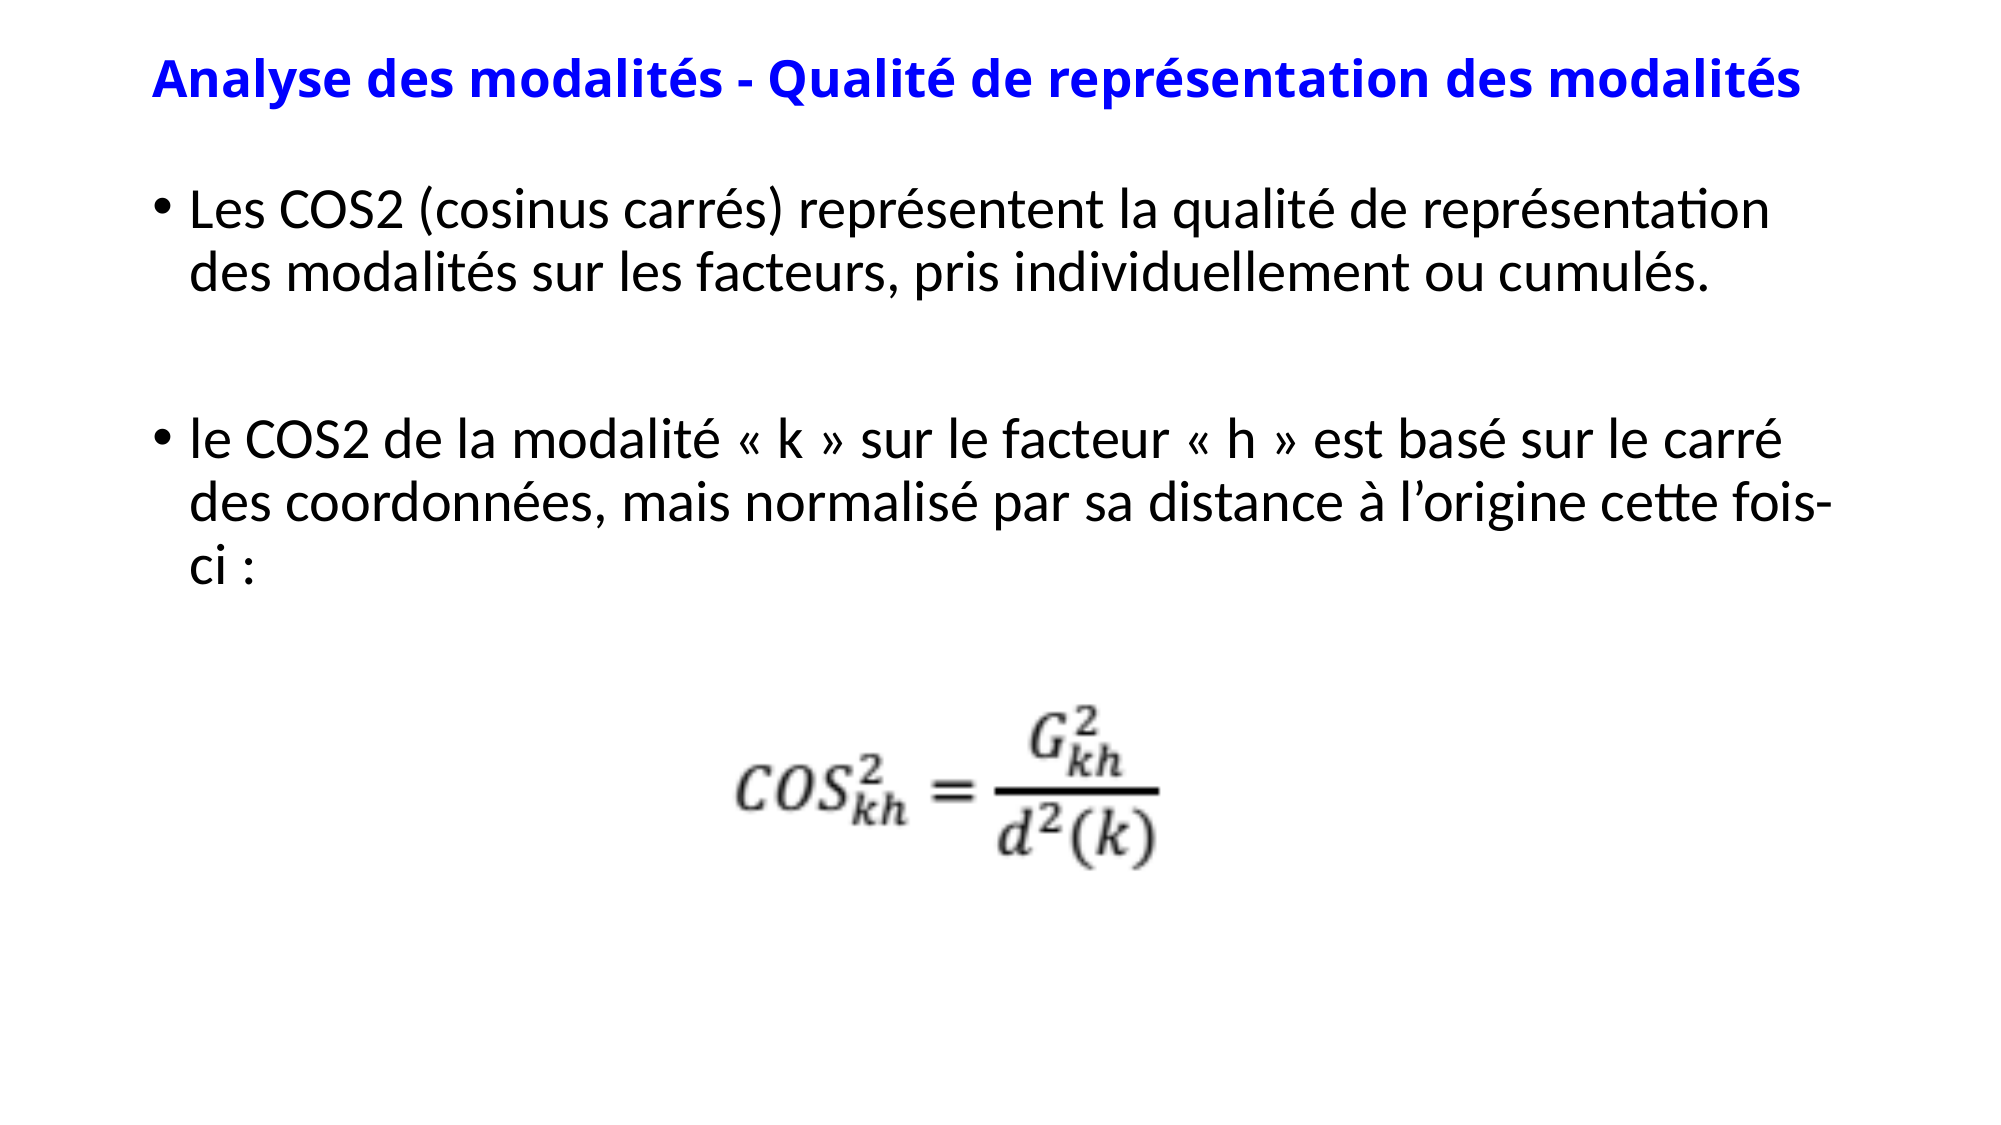

# Analyse des modalités - Qualité de représentation des modalités
Les COS2 (cosinus carrés) représentent la qualité de représentation des modalités sur les facteurs, pris individuellement ou cumulés.
le COS2 de la modalité « k » sur le facteur « h » est basé sur le carré des coordonnées, mais normalisé par sa distance à l’origine cette fois-ci :